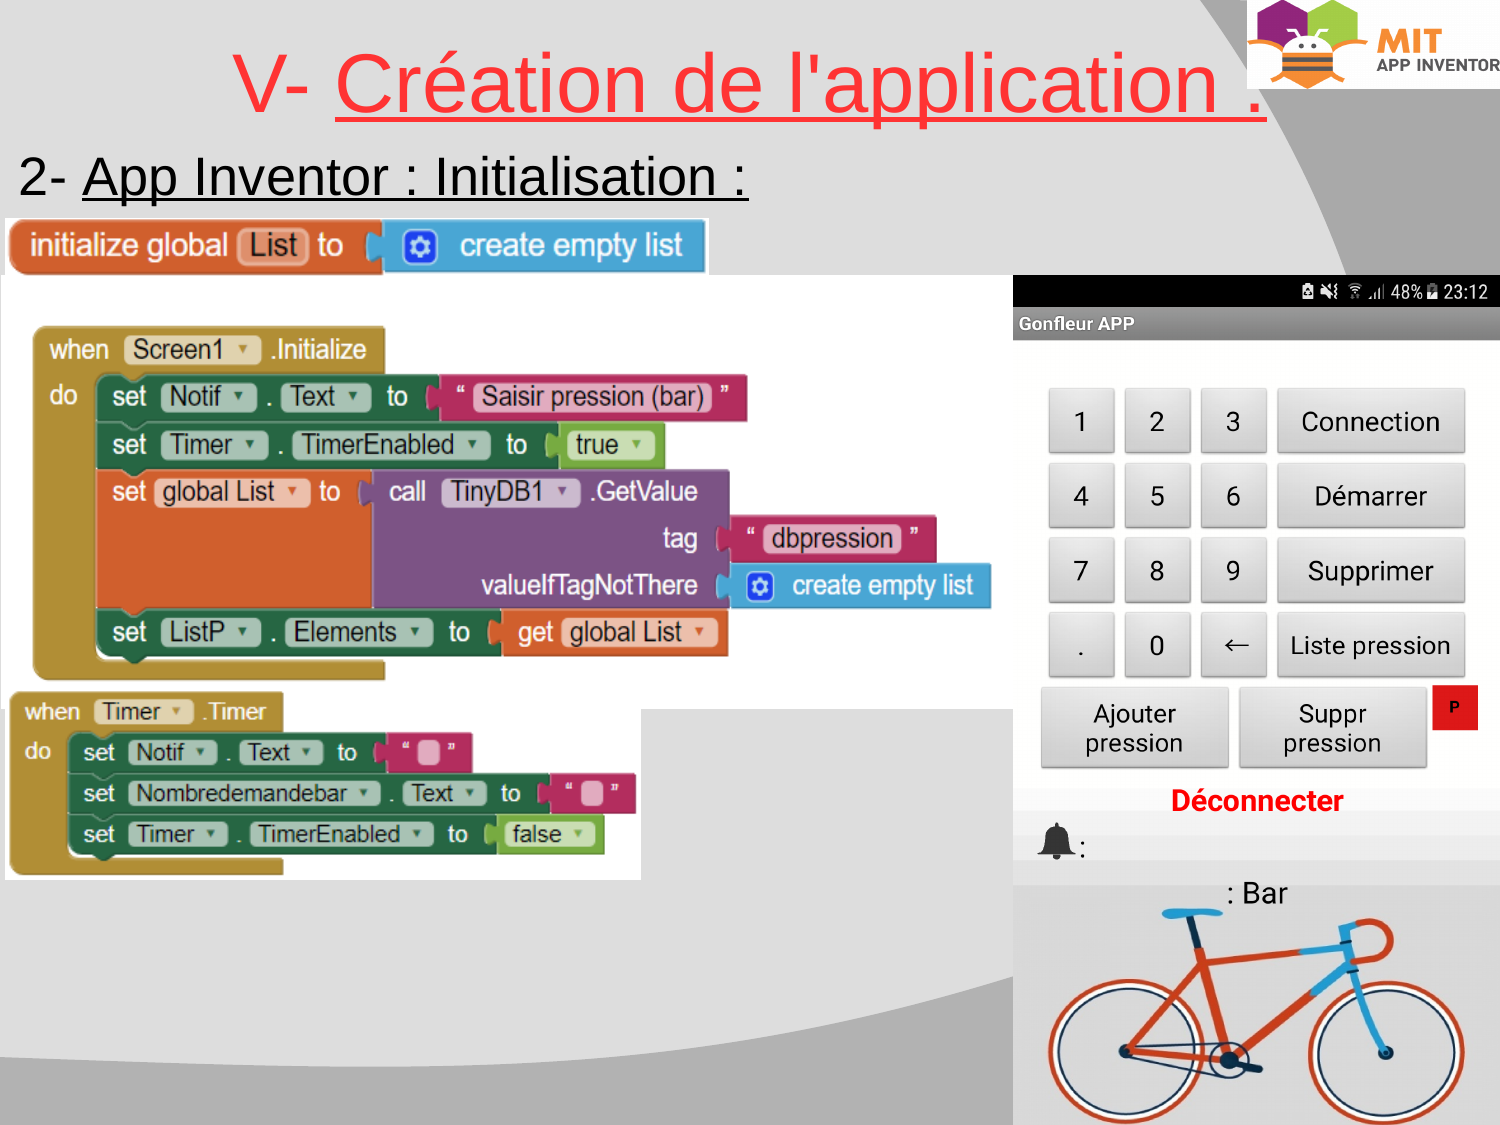

V- Création de l'application :
2- App Inventor : Initialisation :